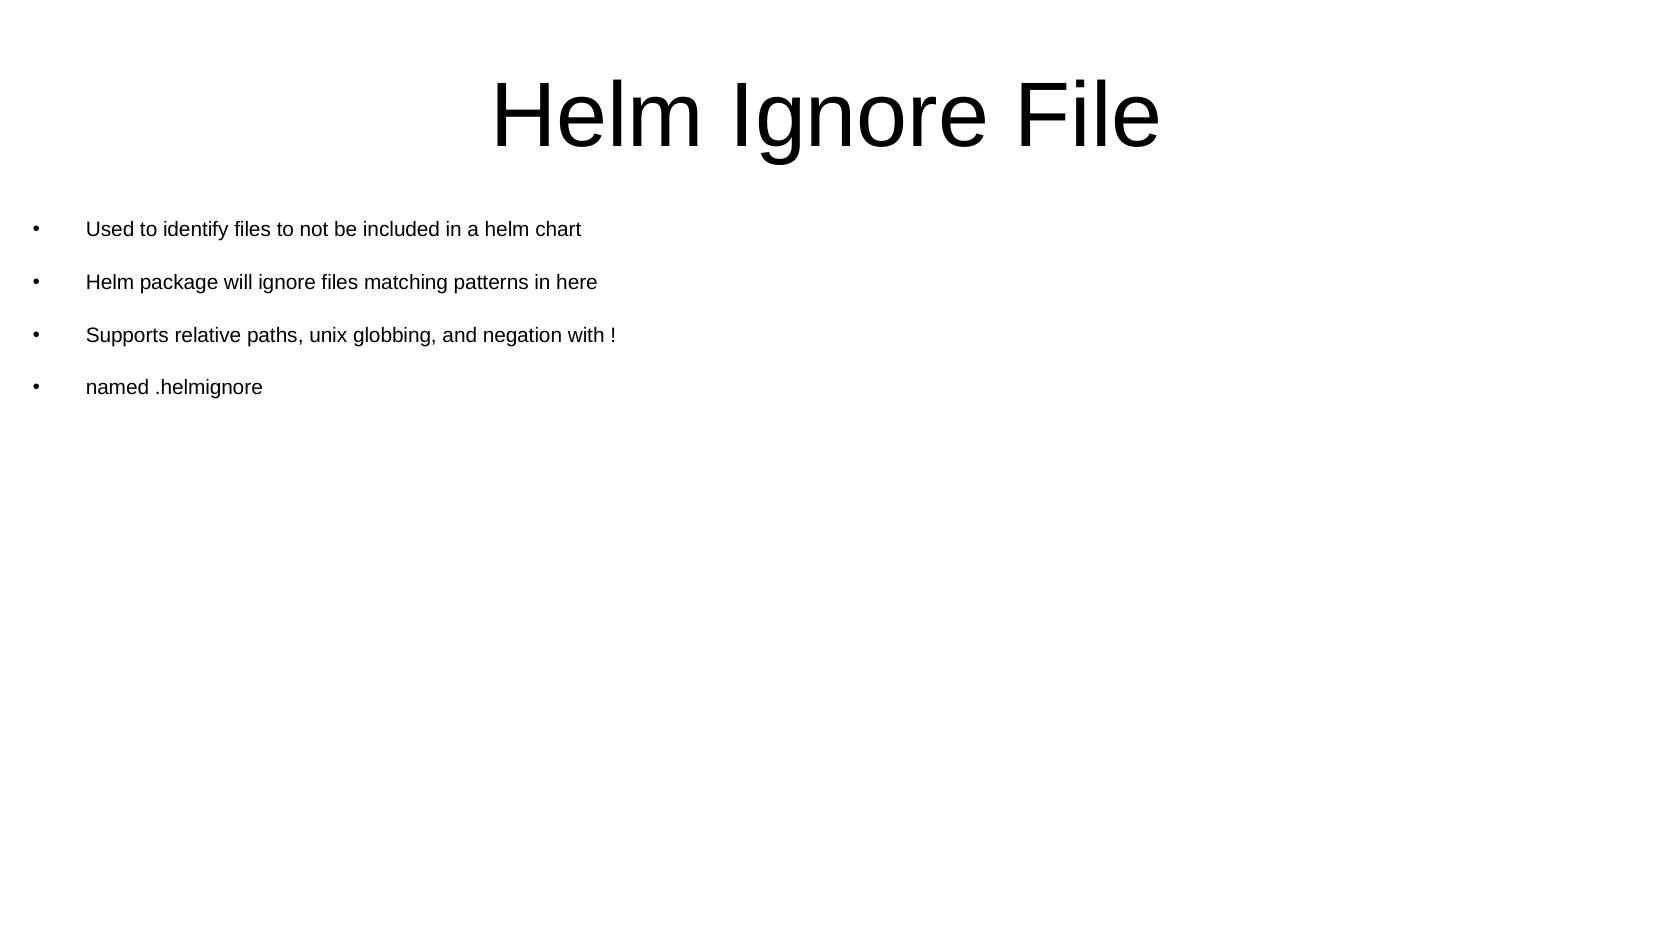

# Helm Ignore File
Used to identify files to not be included in a helm chart
Helm package will ignore files matching patterns in here
Supports relative paths, unix globbing, and negation with !
named .helmignore